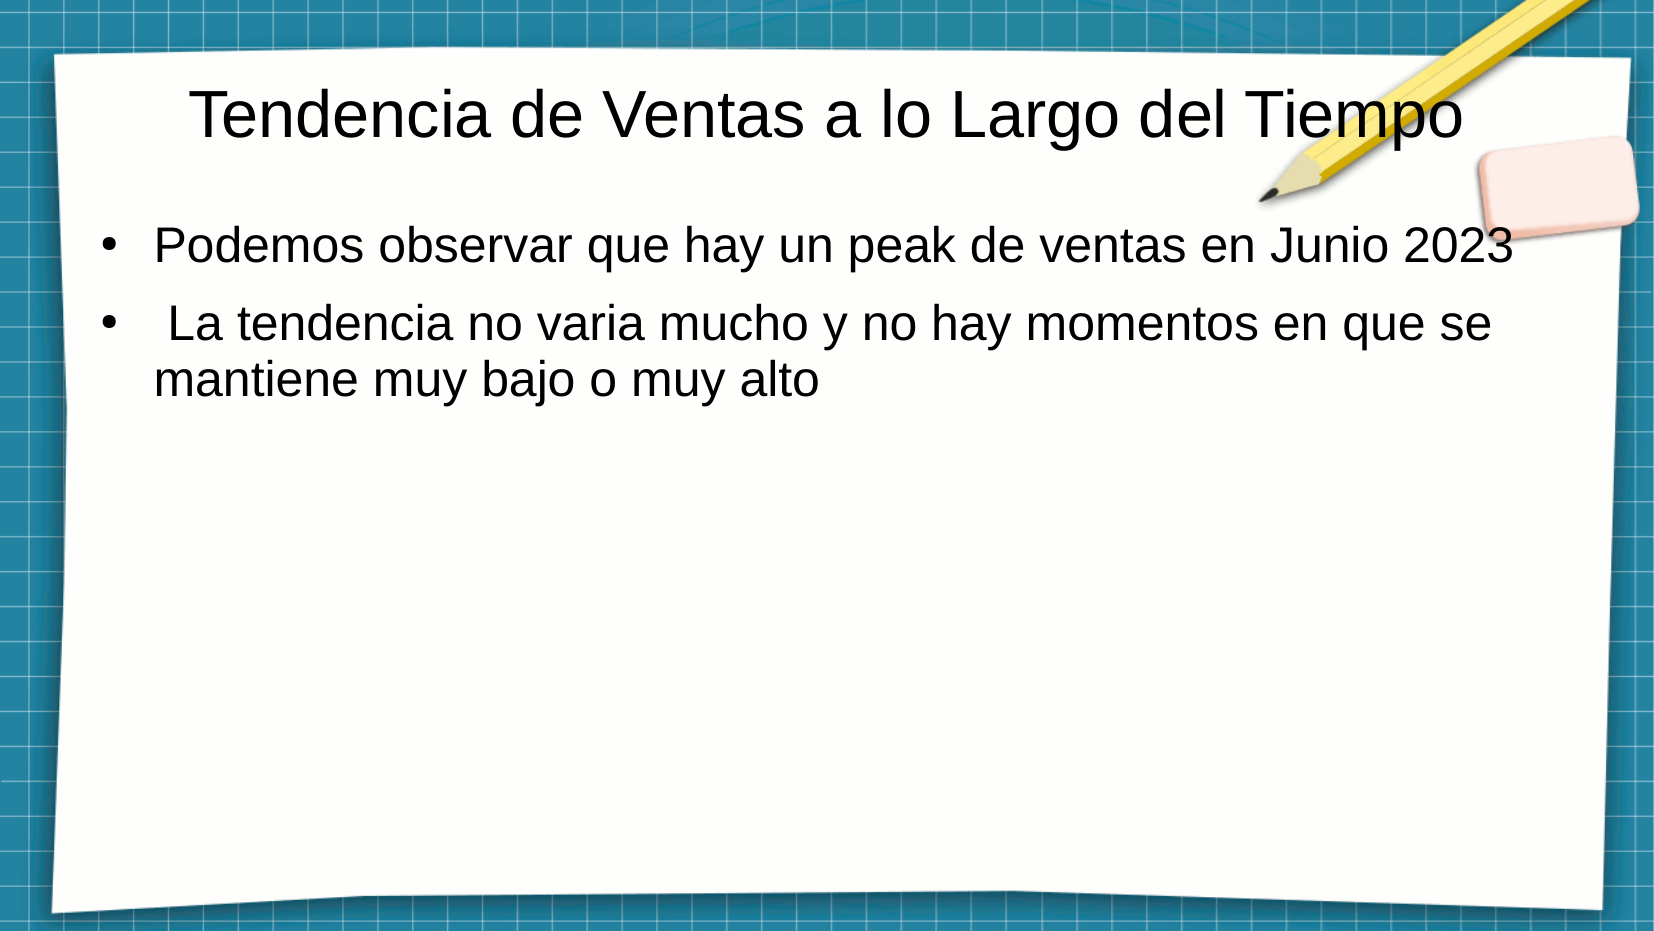

# Tendencia de Ventas a lo Largo del Tiempo
Podemos observar que hay un peak de ventas en Junio 2023
 La tendencia no varia mucho y no hay momentos en que se mantiene muy bajo o muy alto